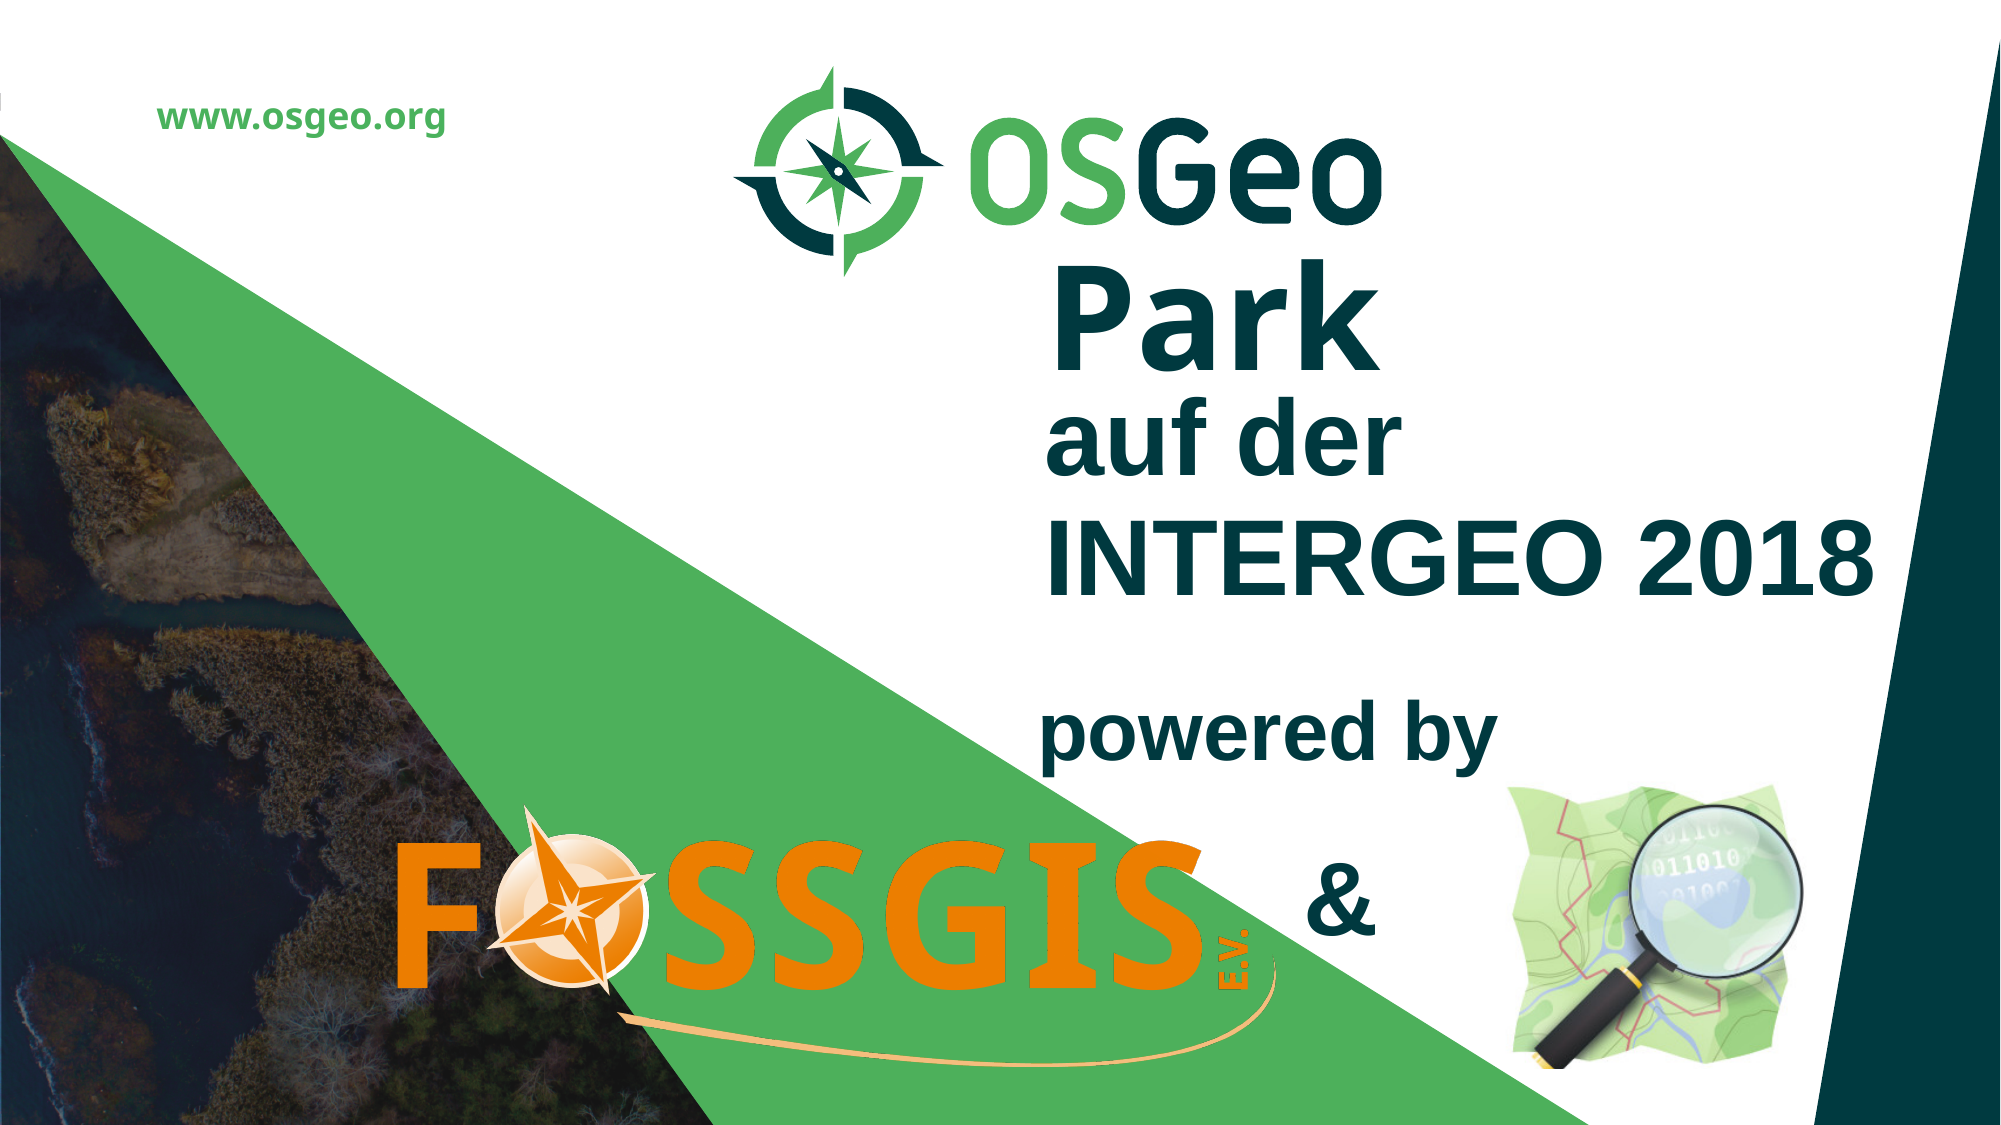

# Park
auf der INTERGEO 2018
powered by
&